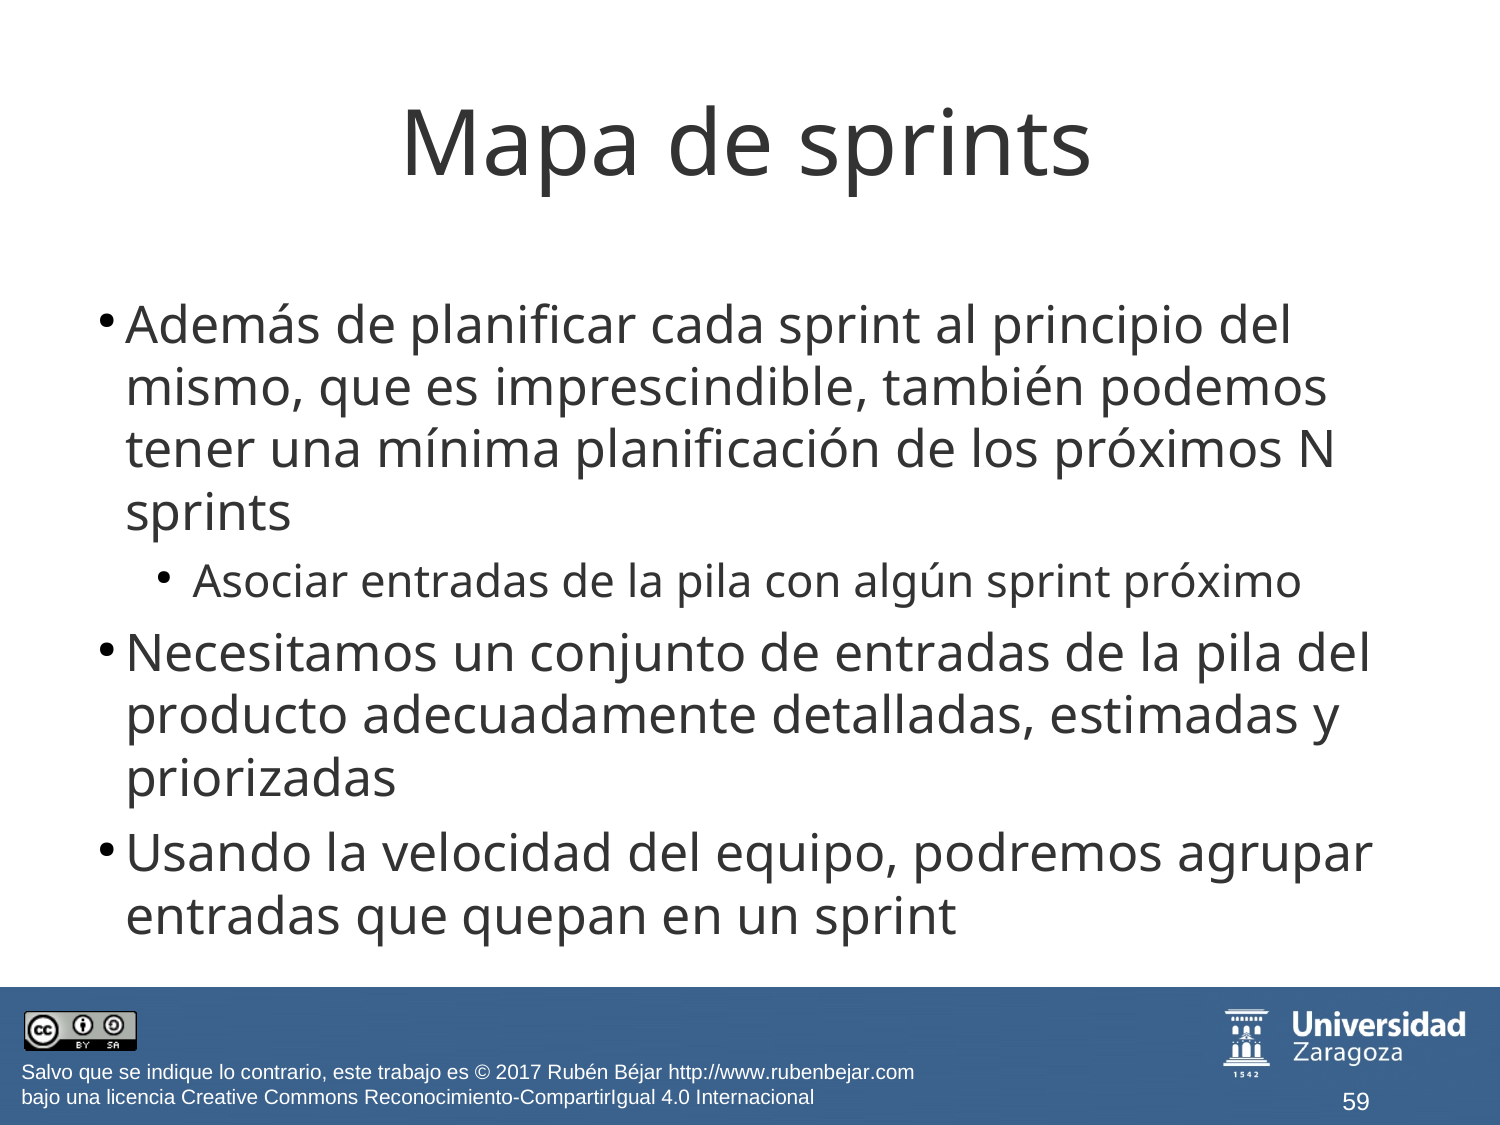

# Mapa de sprints
Además de planificar cada sprint al principio del mismo, que es imprescindible, también podemos tener una mínima planificación de los próximos N sprints
Asociar entradas de la pila con algún sprint próximo
Necesitamos un conjunto de entradas de la pila del producto adecuadamente detalladas, estimadas y priorizadas
Usando la velocidad del equipo, podremos agrupar entradas que quepan en un sprint